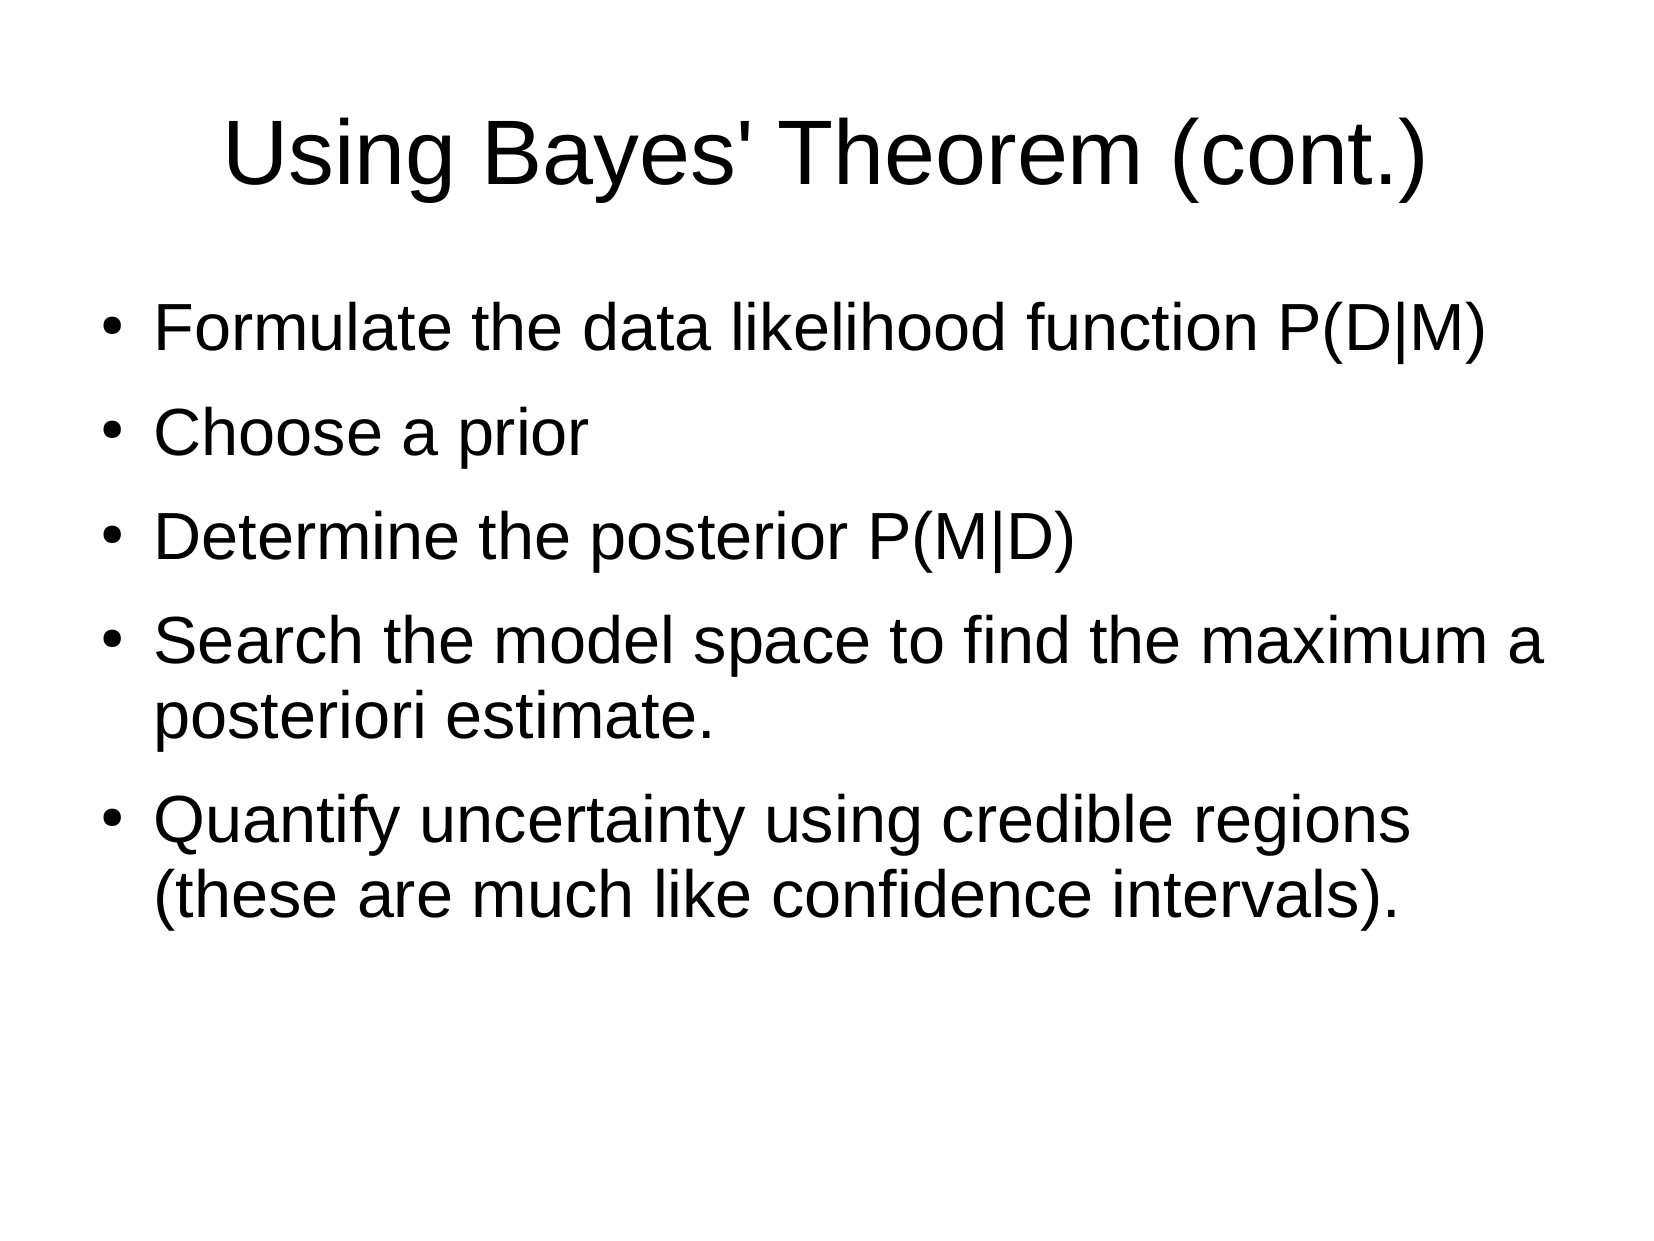

# Using Bayes' Theorem (cont.)
Formulate the data likelihood function P(D|M)
Choose a prior
Determine the posterior P(M|D)
Search the model space to find the maximum a posteriori estimate.
Quantify uncertainty using credible regions (these are much like confidence intervals).